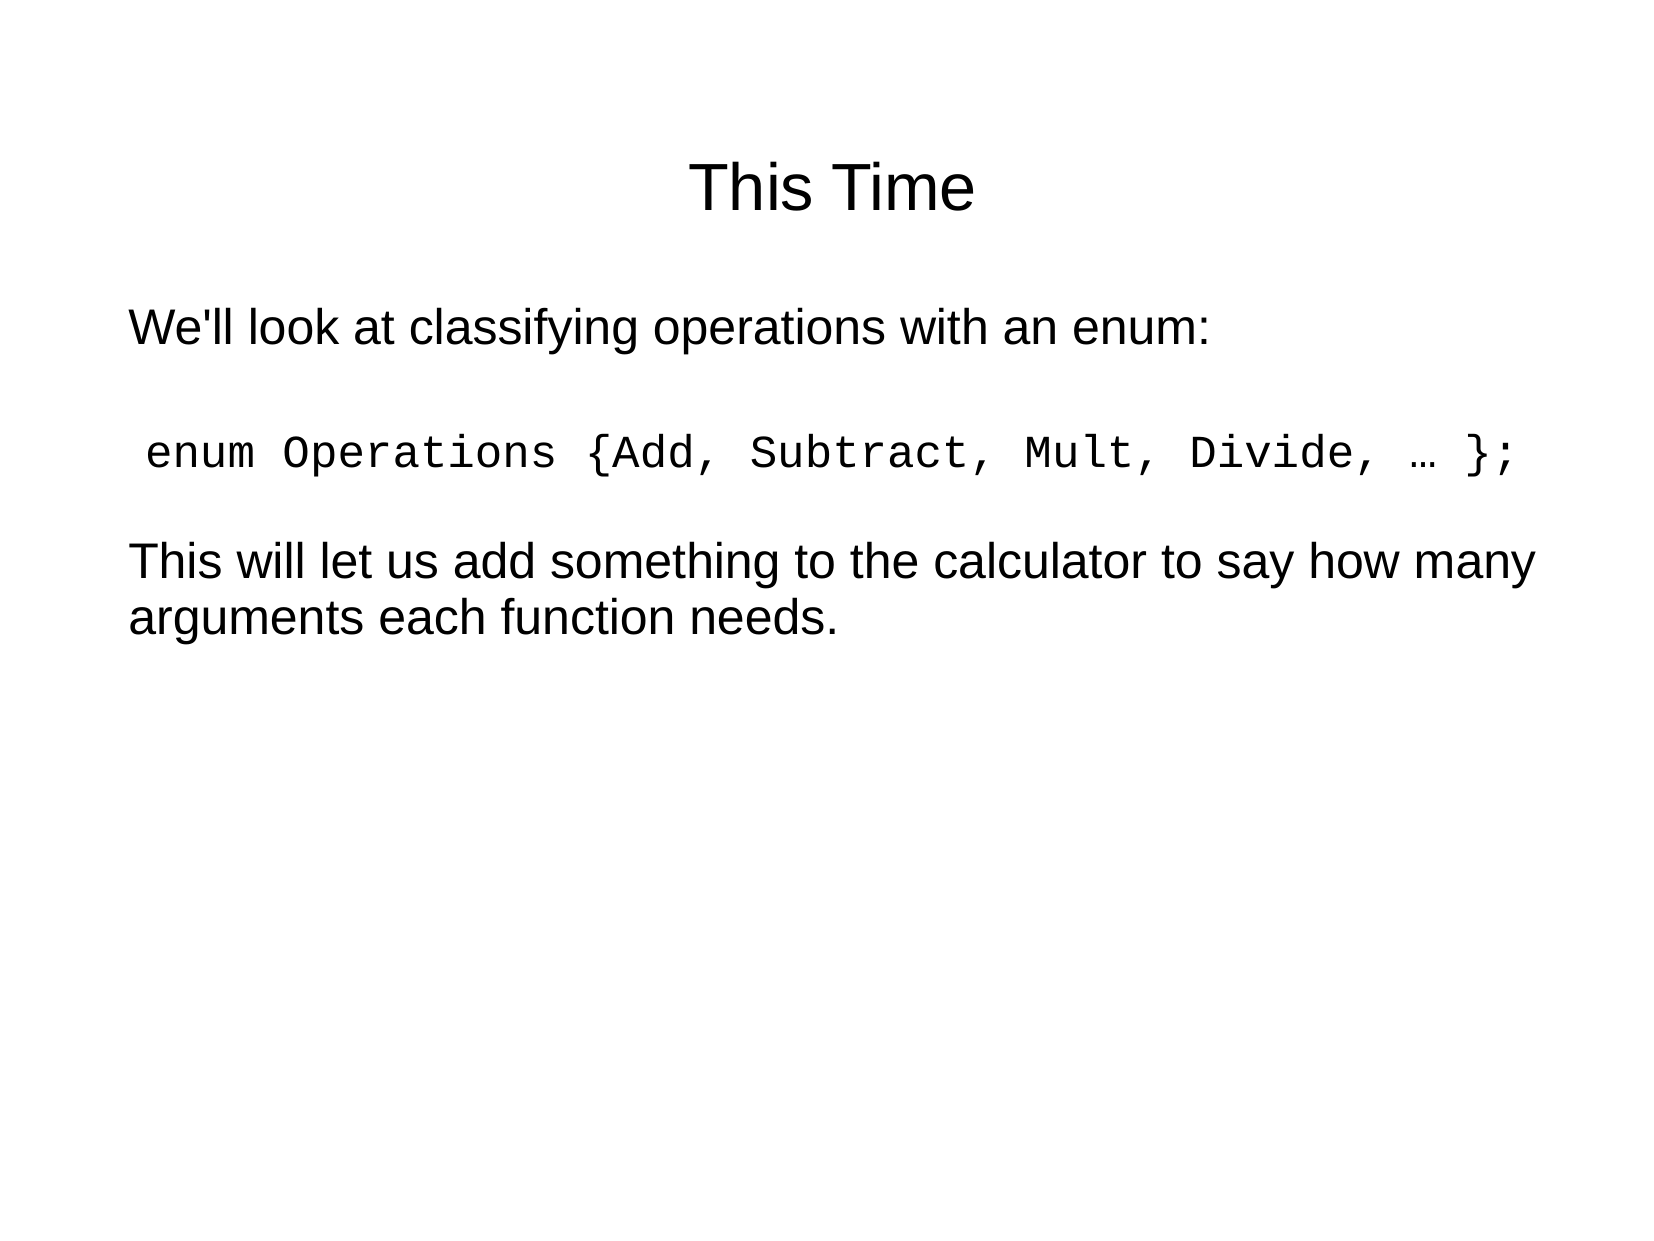

# This Time
We'll look at classifying operations with an enum:
enum Operations {Add, Subtract, Mult, Divide, … };
This will let us add something to the calculator to say how many arguments each function needs.